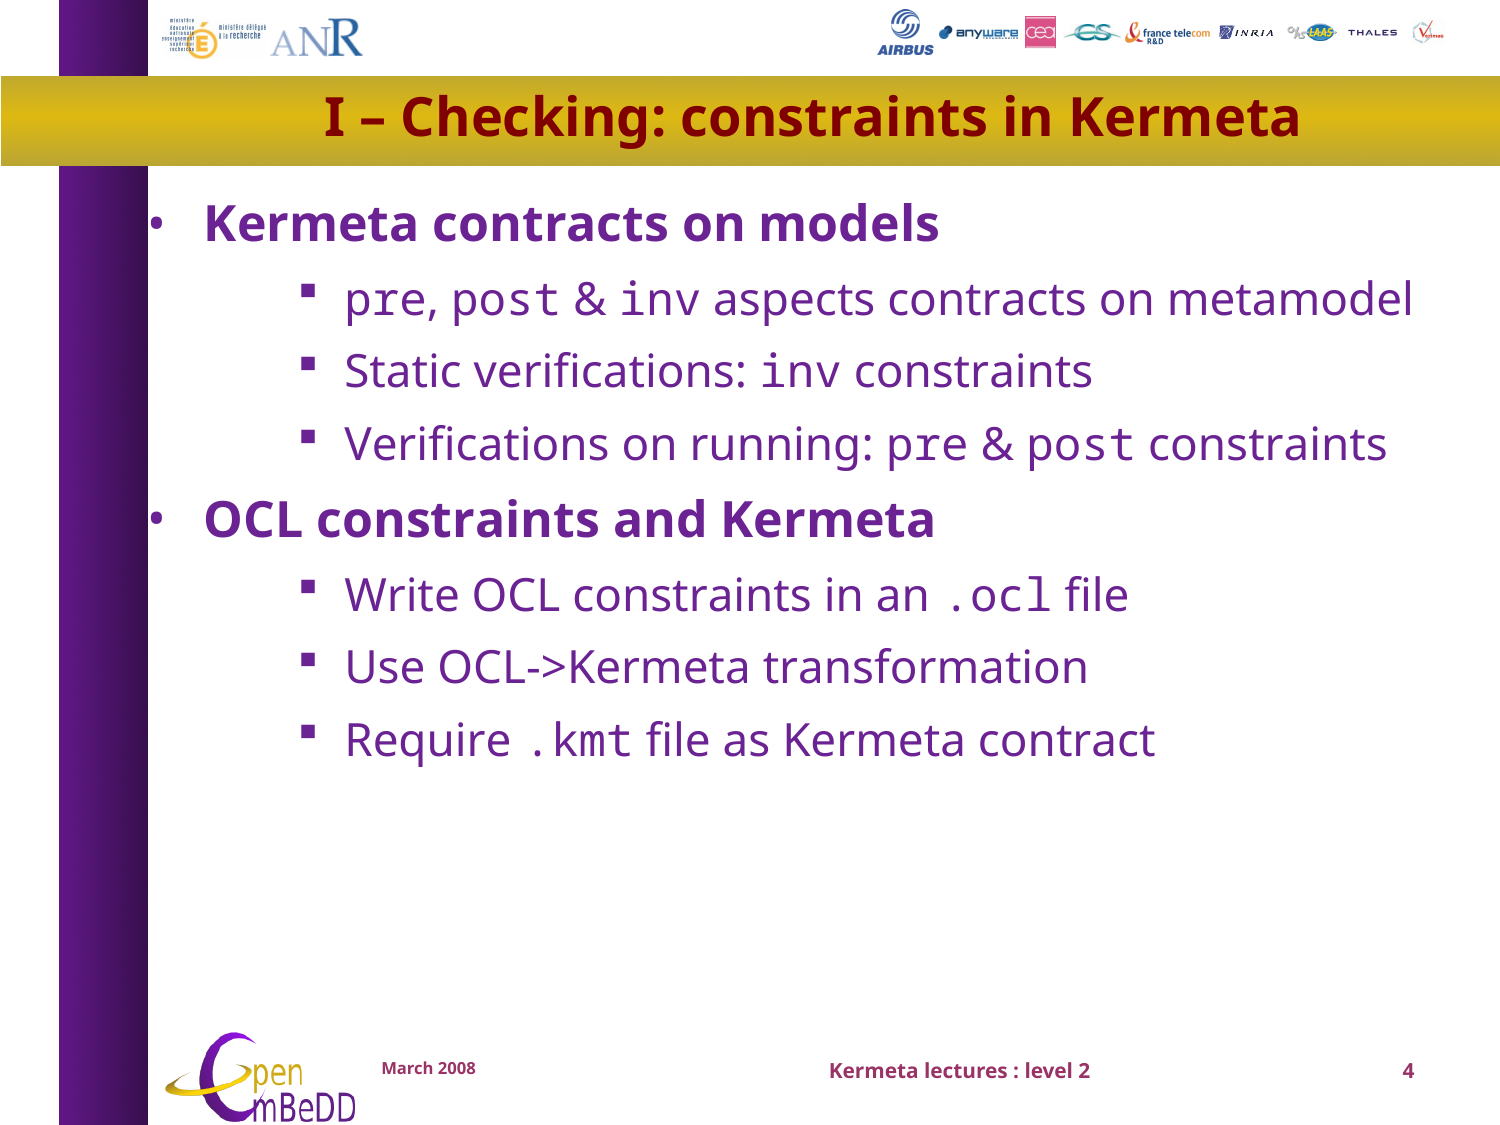

# I – Checking: constraints in Kermeta
Kermeta contracts on models
pre, post & inv aspects contracts on metamodel
Static verifications: inv constraints
Verifications on running: pre & post constraints
OCL constraints and Kermeta
Write OCL constraints in an .ocl file
Use OCL->Kermeta transformation
Require .kmt file as Kermeta contract
Kermeta lectures : level 2
March 2008
3